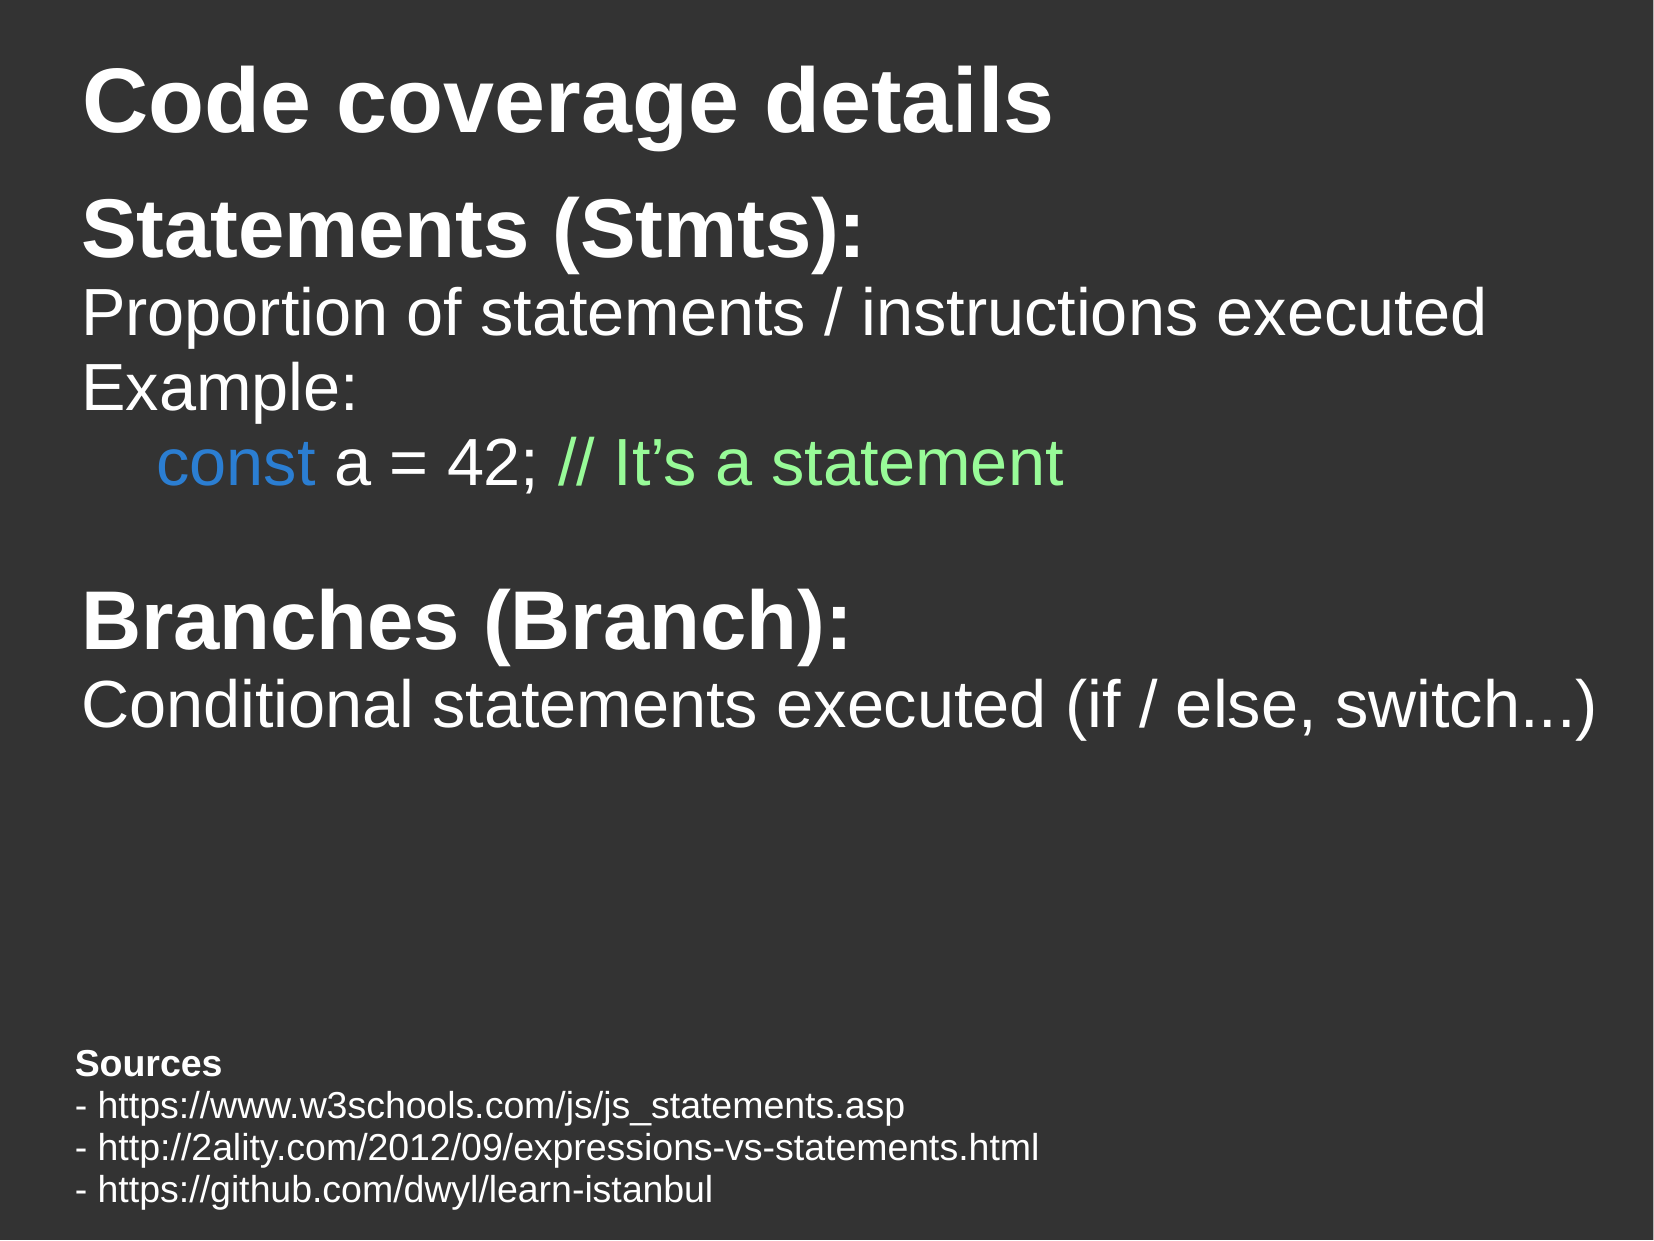

# Code coverage details
Statements (Stmts):
Proportion of statements / instructions executed
Example:
	const a = 42; // It’s a statement
Branches (Branch):
Conditional statements executed (if / else, switch...)
Sources
- https://www.w3schools.com/js/js_statements.asp
- http://2ality.com/2012/09/expressions-vs-statements.html
- https://github.com/dwyl/learn-istanbul